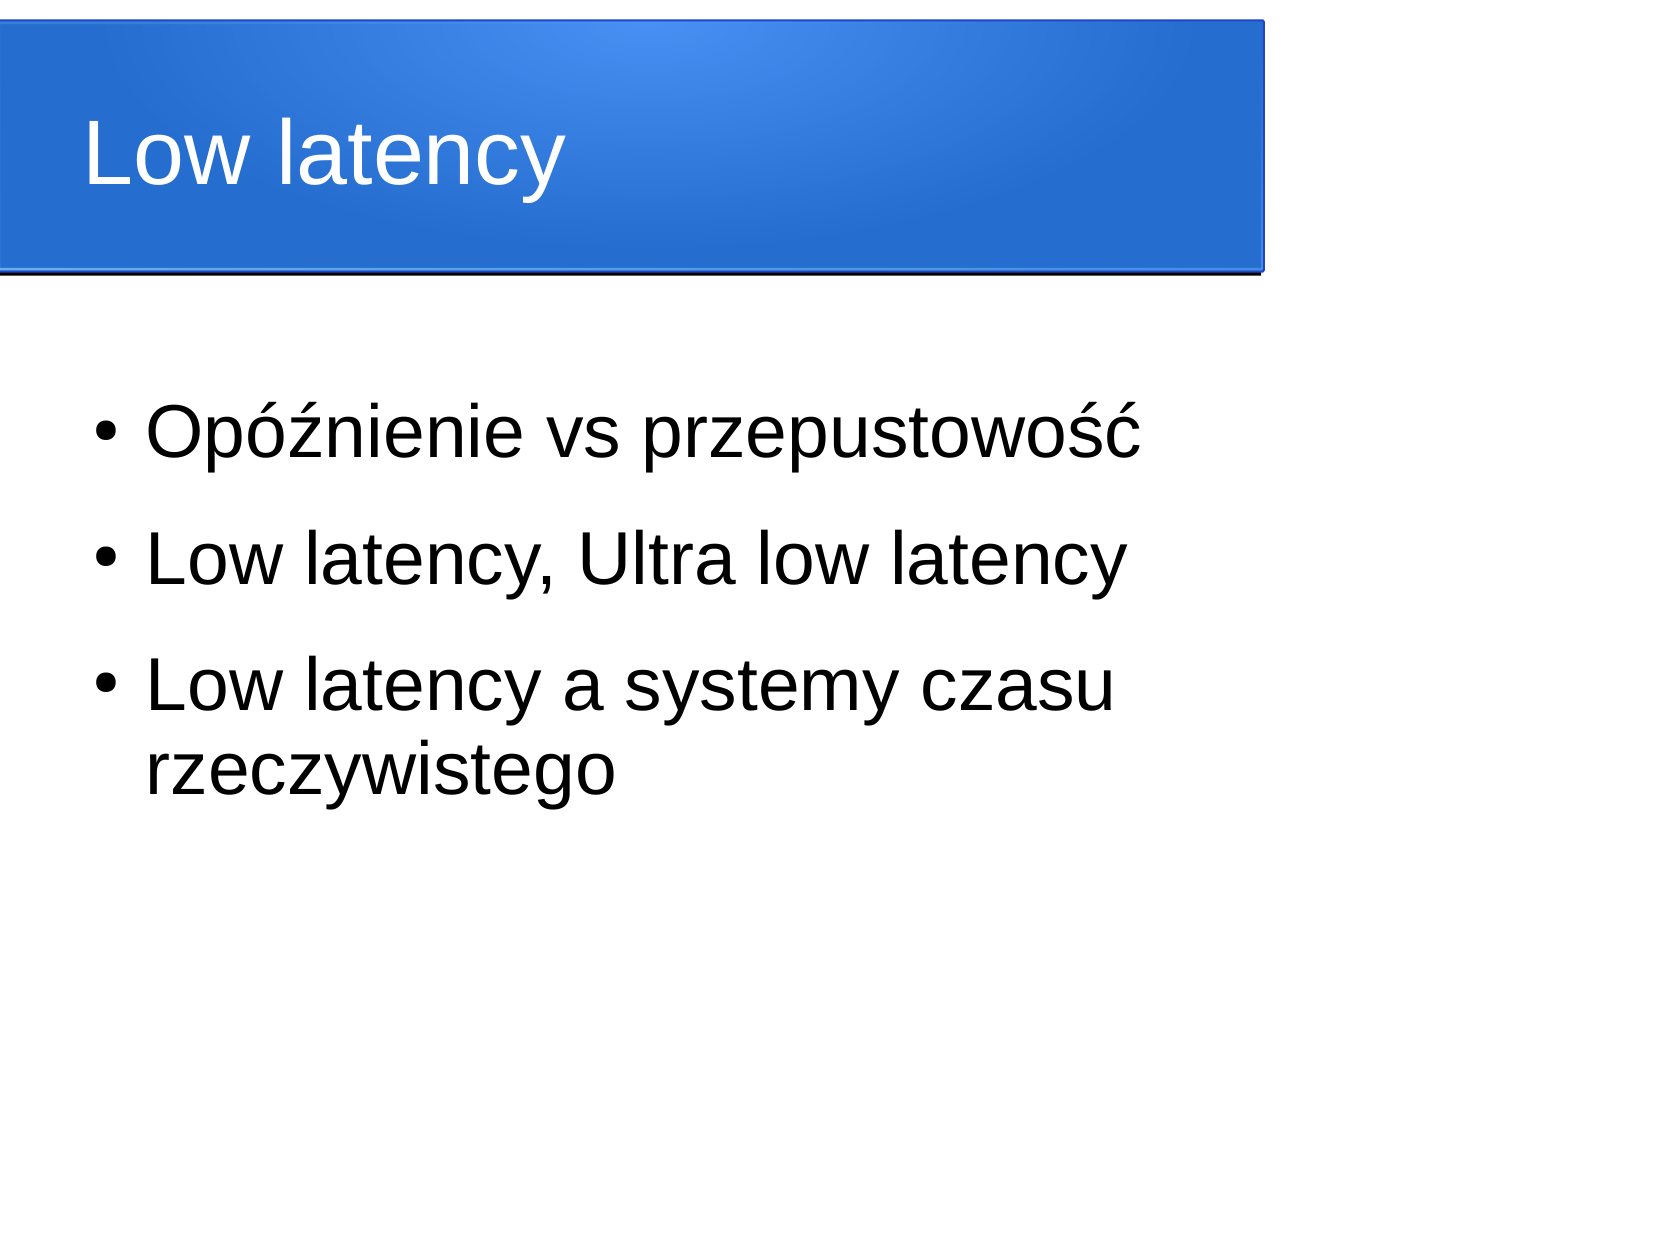

# Low latency
Opóźnienie vs przepustowość
Low latency, Ultra low latency
Low latency a systemy czasu rzeczywistego